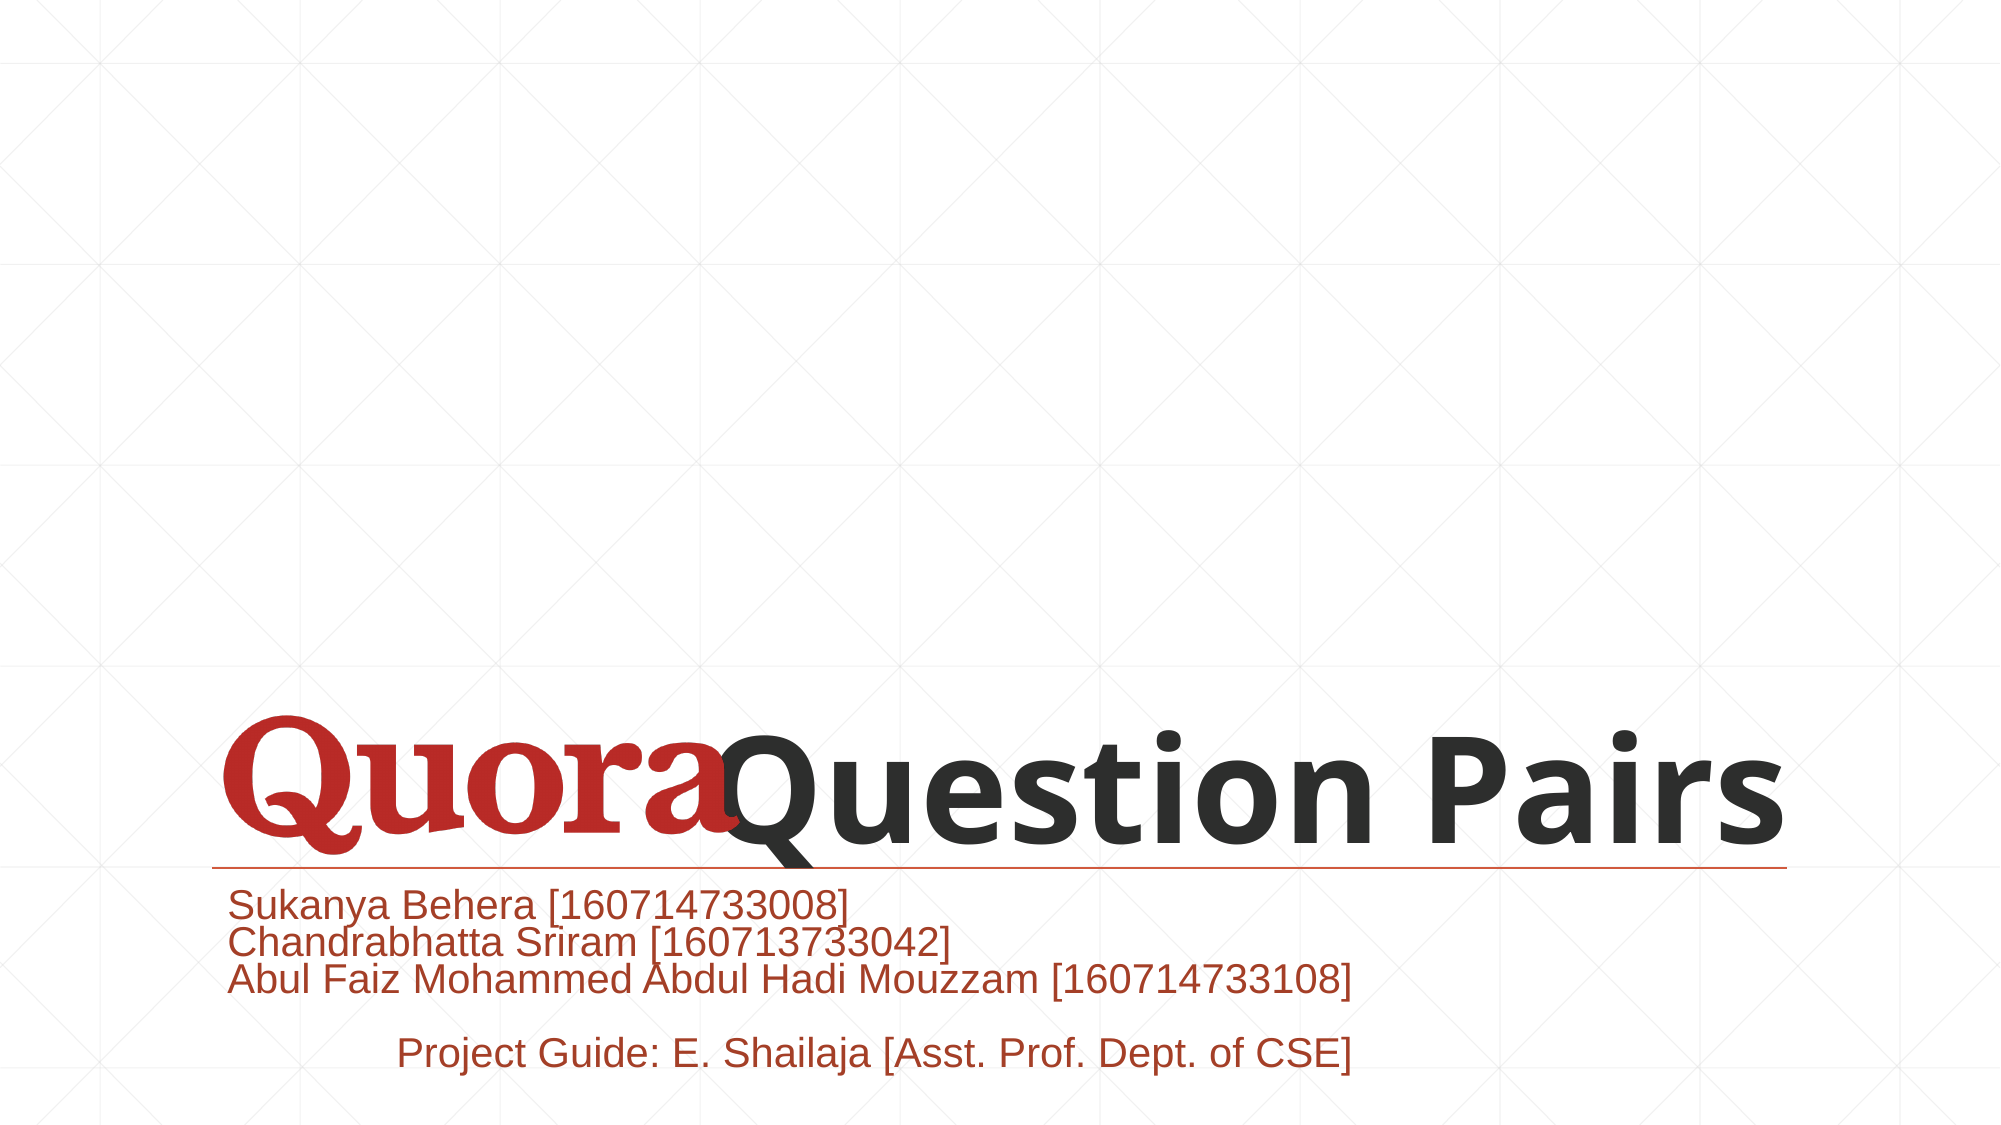

# Question Pairs
Sukanya Behera [160714733008]
Chandrabhatta Sriram [160713733042]
Abul Faiz Mohammed Abdul Hadi Mouzzam [160714733108]
Project Guide: E. Shailaja [Asst. Prof. Dept. of CSE]